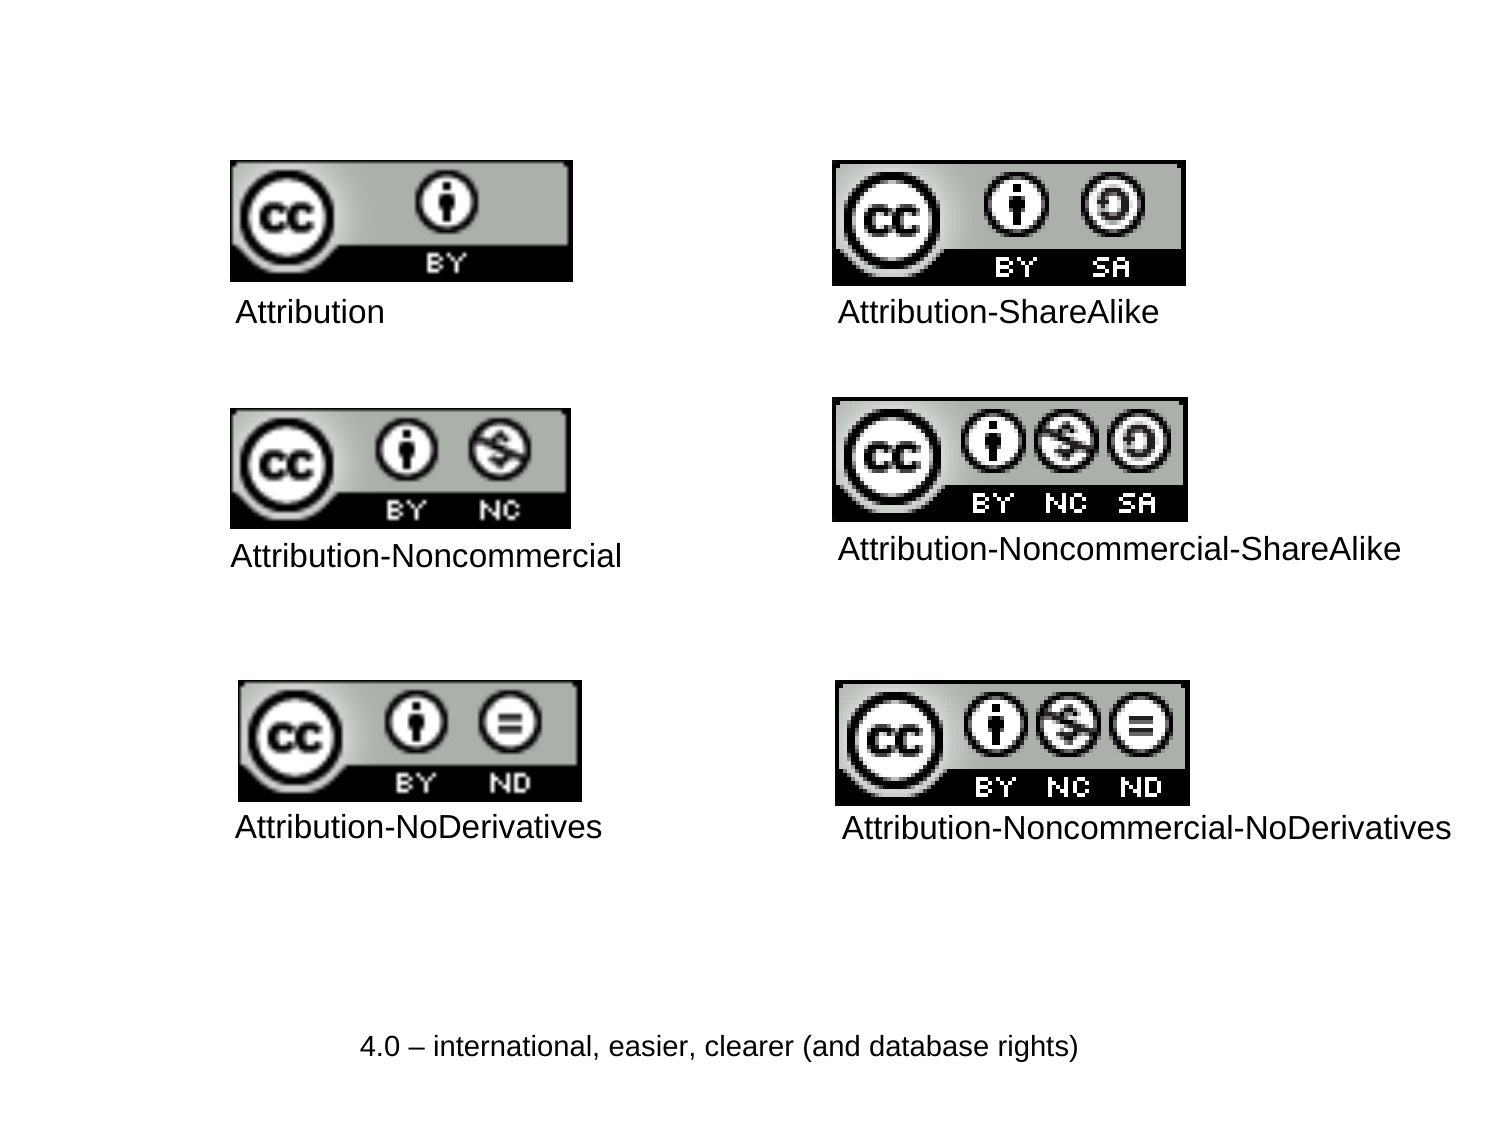

# Attribution
Attribution-ShareAlike
Attribution-Noncommercial-ShareAlike
Attribution-Noncommercial
Attribution-NoDerivatives
Attribution-Noncommercial-NoDerivatives
4.0 – international, easier, clearer (and database rights)